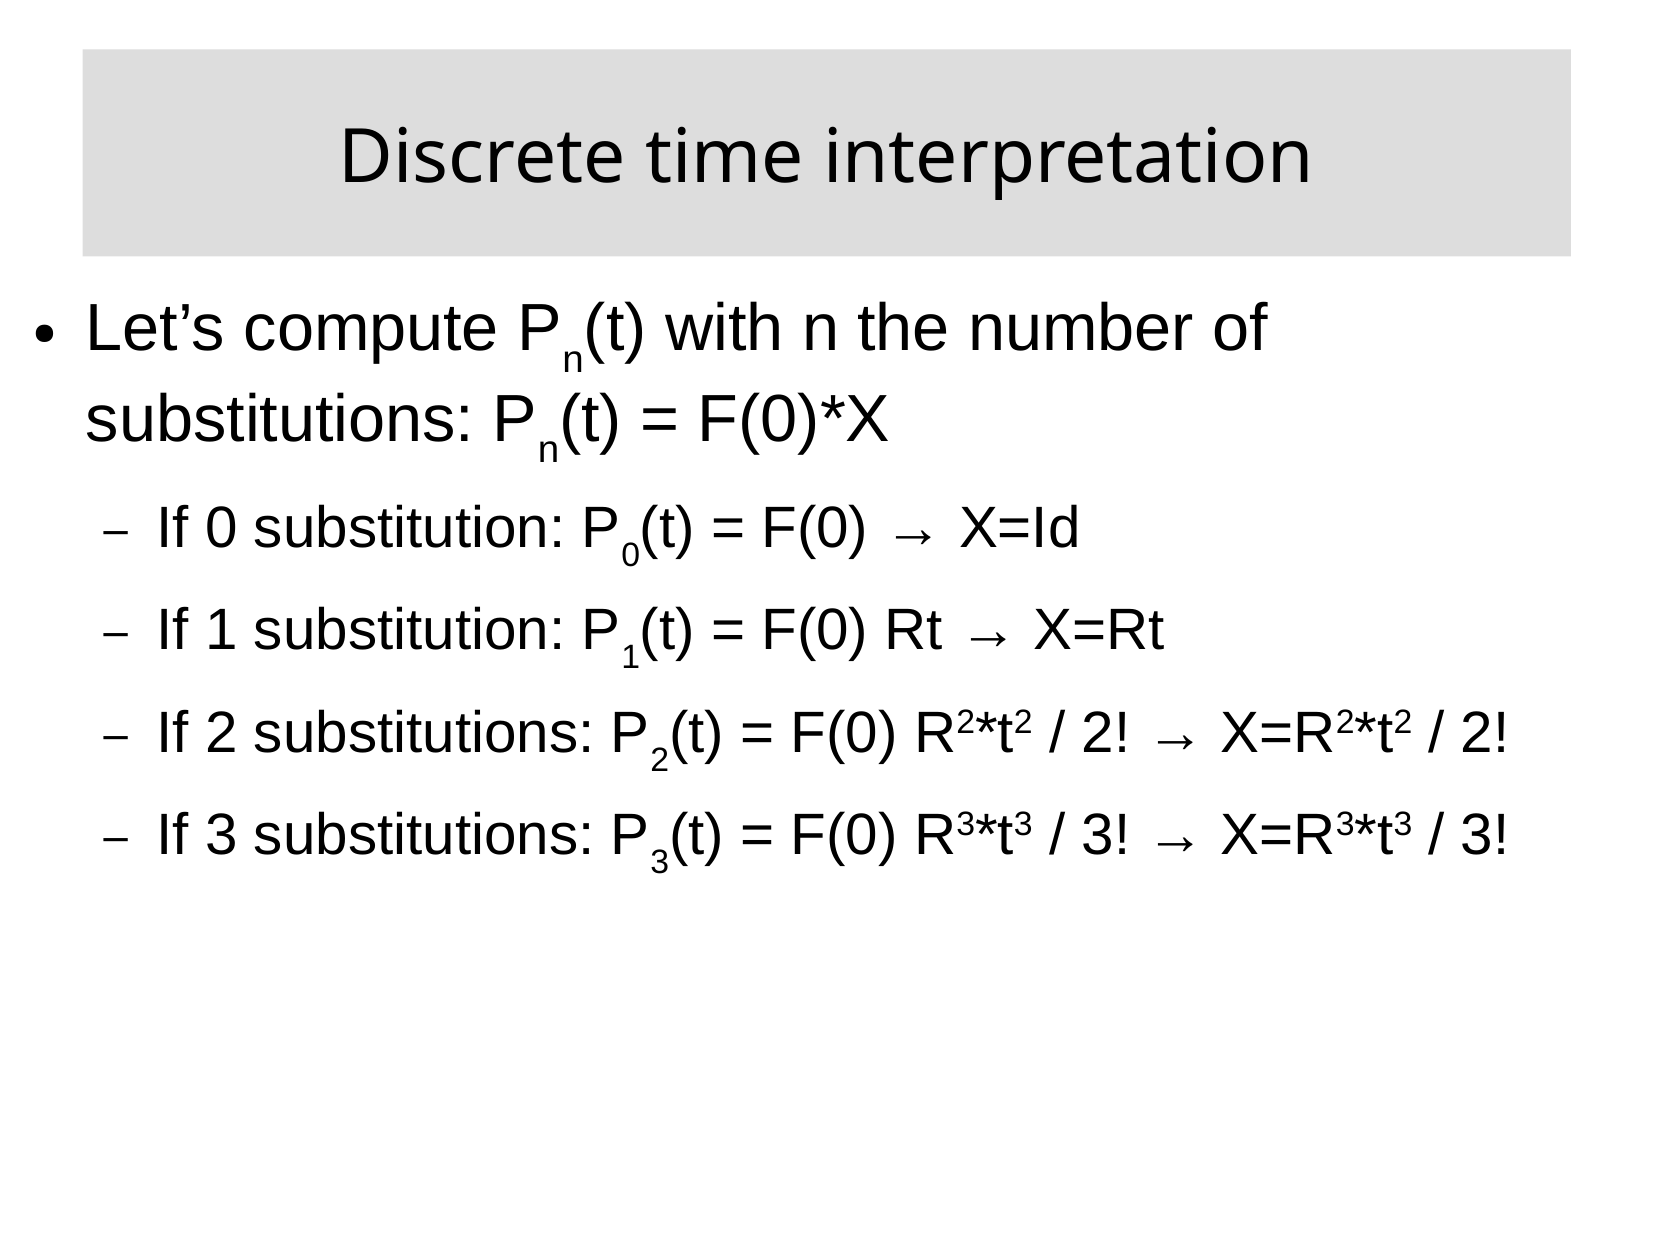

# Discrete time interpretation
Let’s compute Pn(t) with n the number of substitutions: Pn(t) = F(0)*X
If 0 substitution: P0(t) = F(0) → X=Id
If 1 substitution: P1(t) = F(0) Rt → X=Rt
If 2 substitutions: P2(t) = F(0) R2*t2 / 2! → X=R2*t2 / 2!
If 3 substitutions: P3(t) = F(0) R3*t3 / 3! → X=R3*t3 / 3!